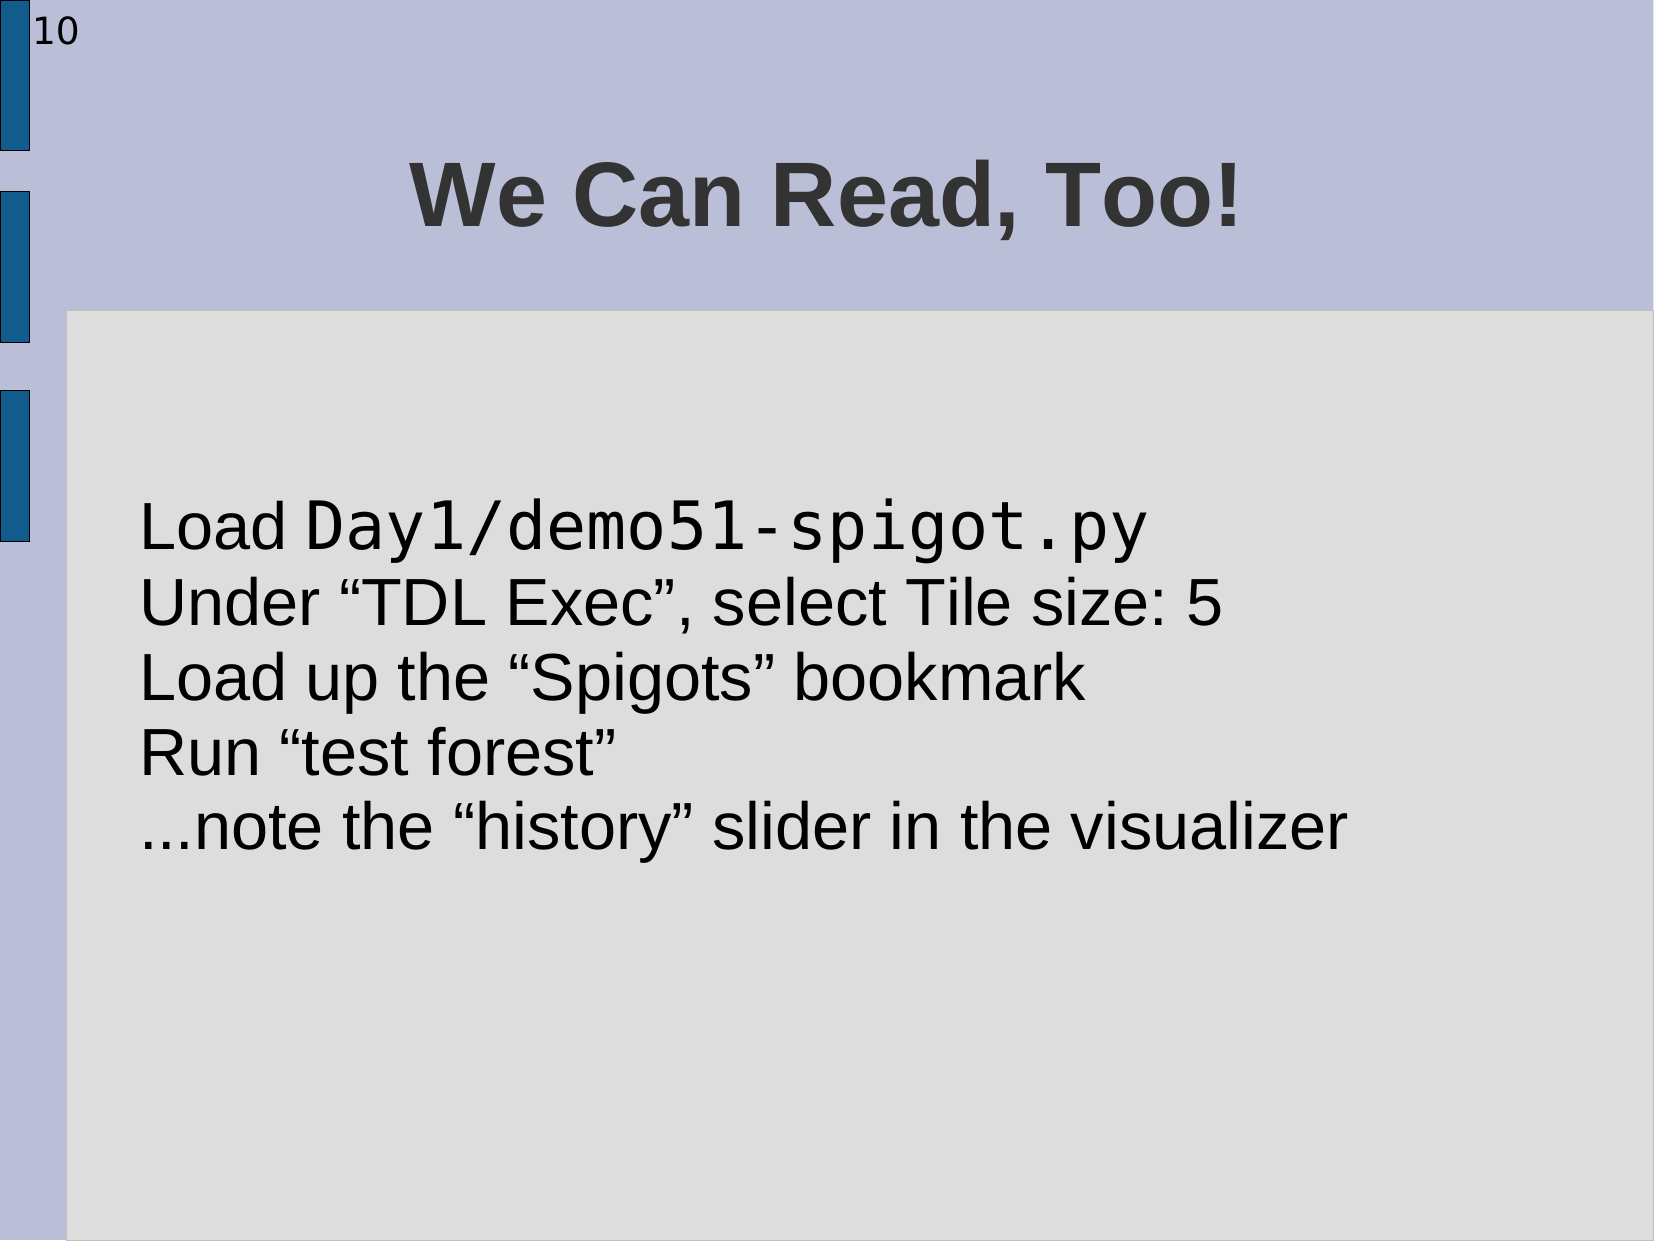

# We Can Read, Too!
Load Day1/demo51-spigot.py
Under “TDL Exec”, select Tile size: 5
Load up the “Spigots” bookmark
Run “test forest”
...note the “history” slider in the visualizer